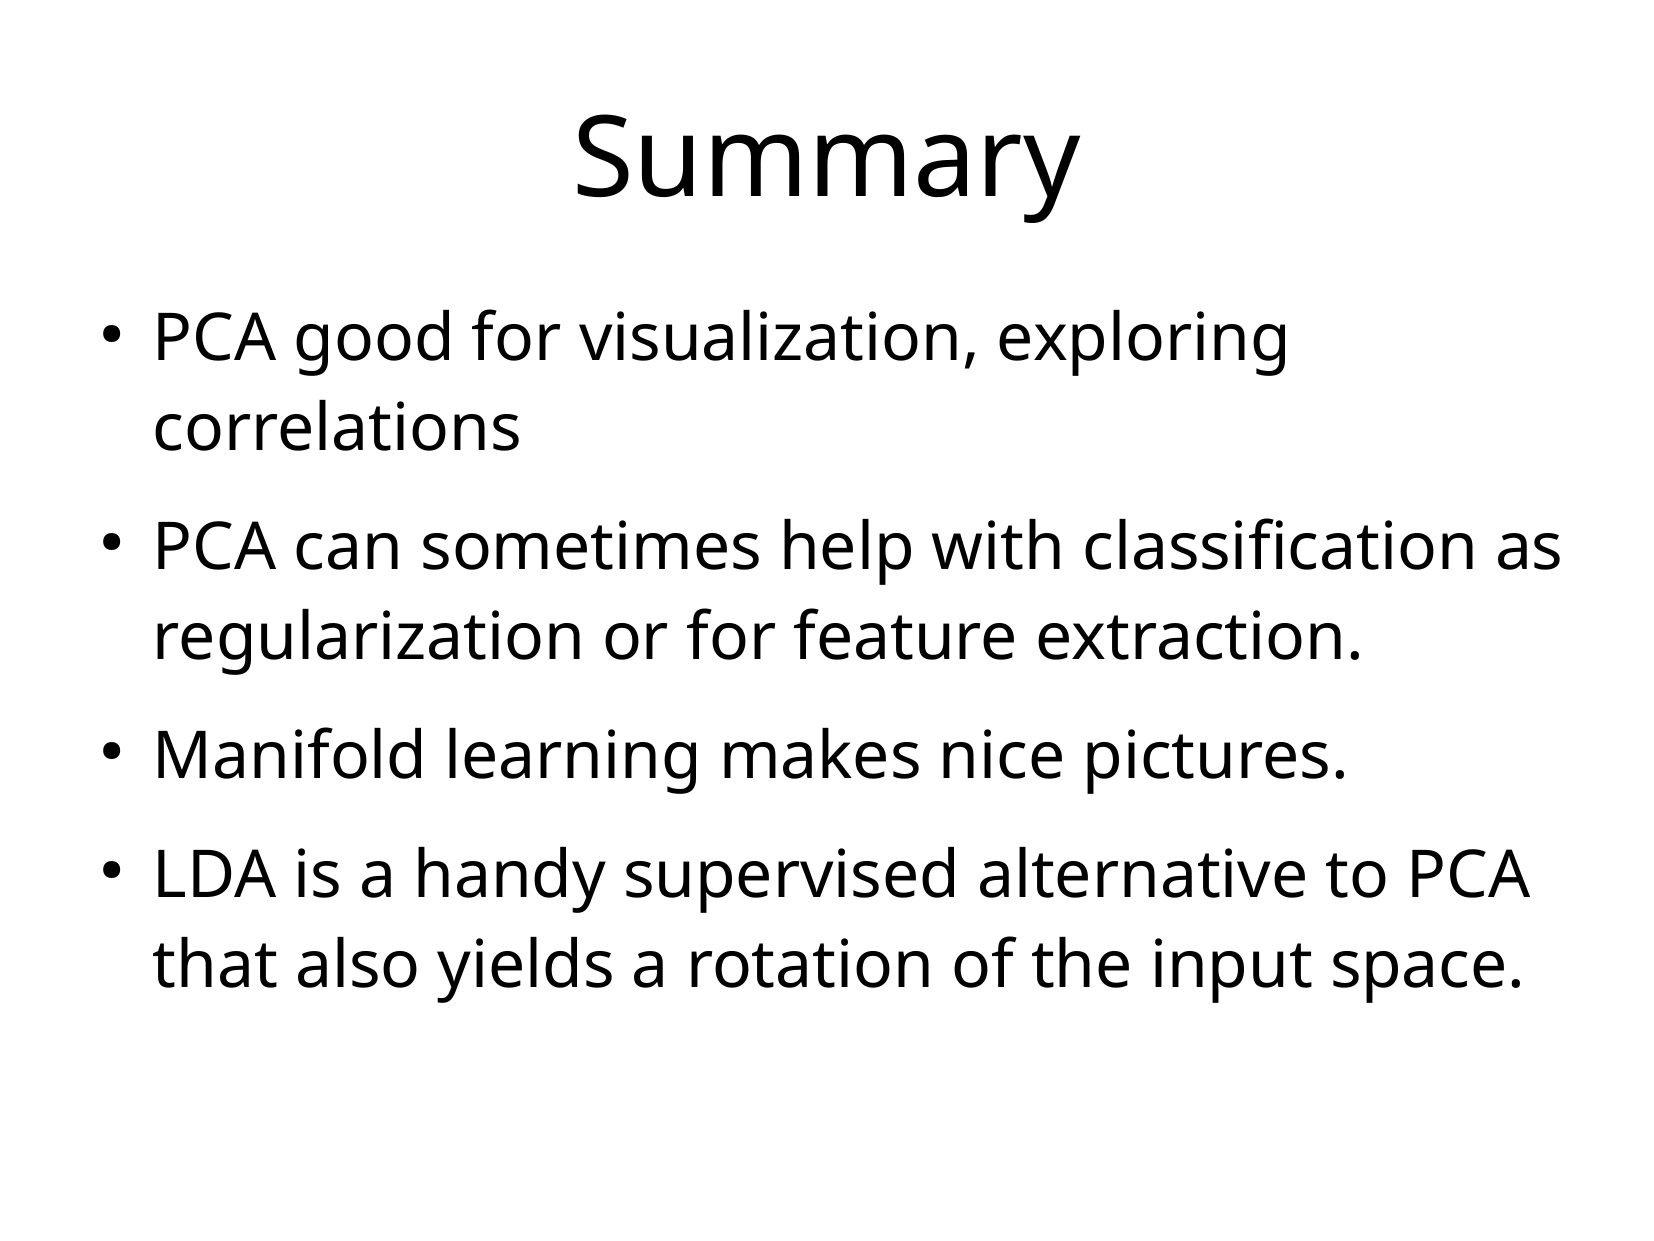

# Summary
PCA good for visualization, exploring correlations
PCA can sometimes help with classification as regularization or for feature extraction.
Manifold learning makes nice pictures.
LDA is a handy supervised alternative to PCA that also yields a rotation of the input space.